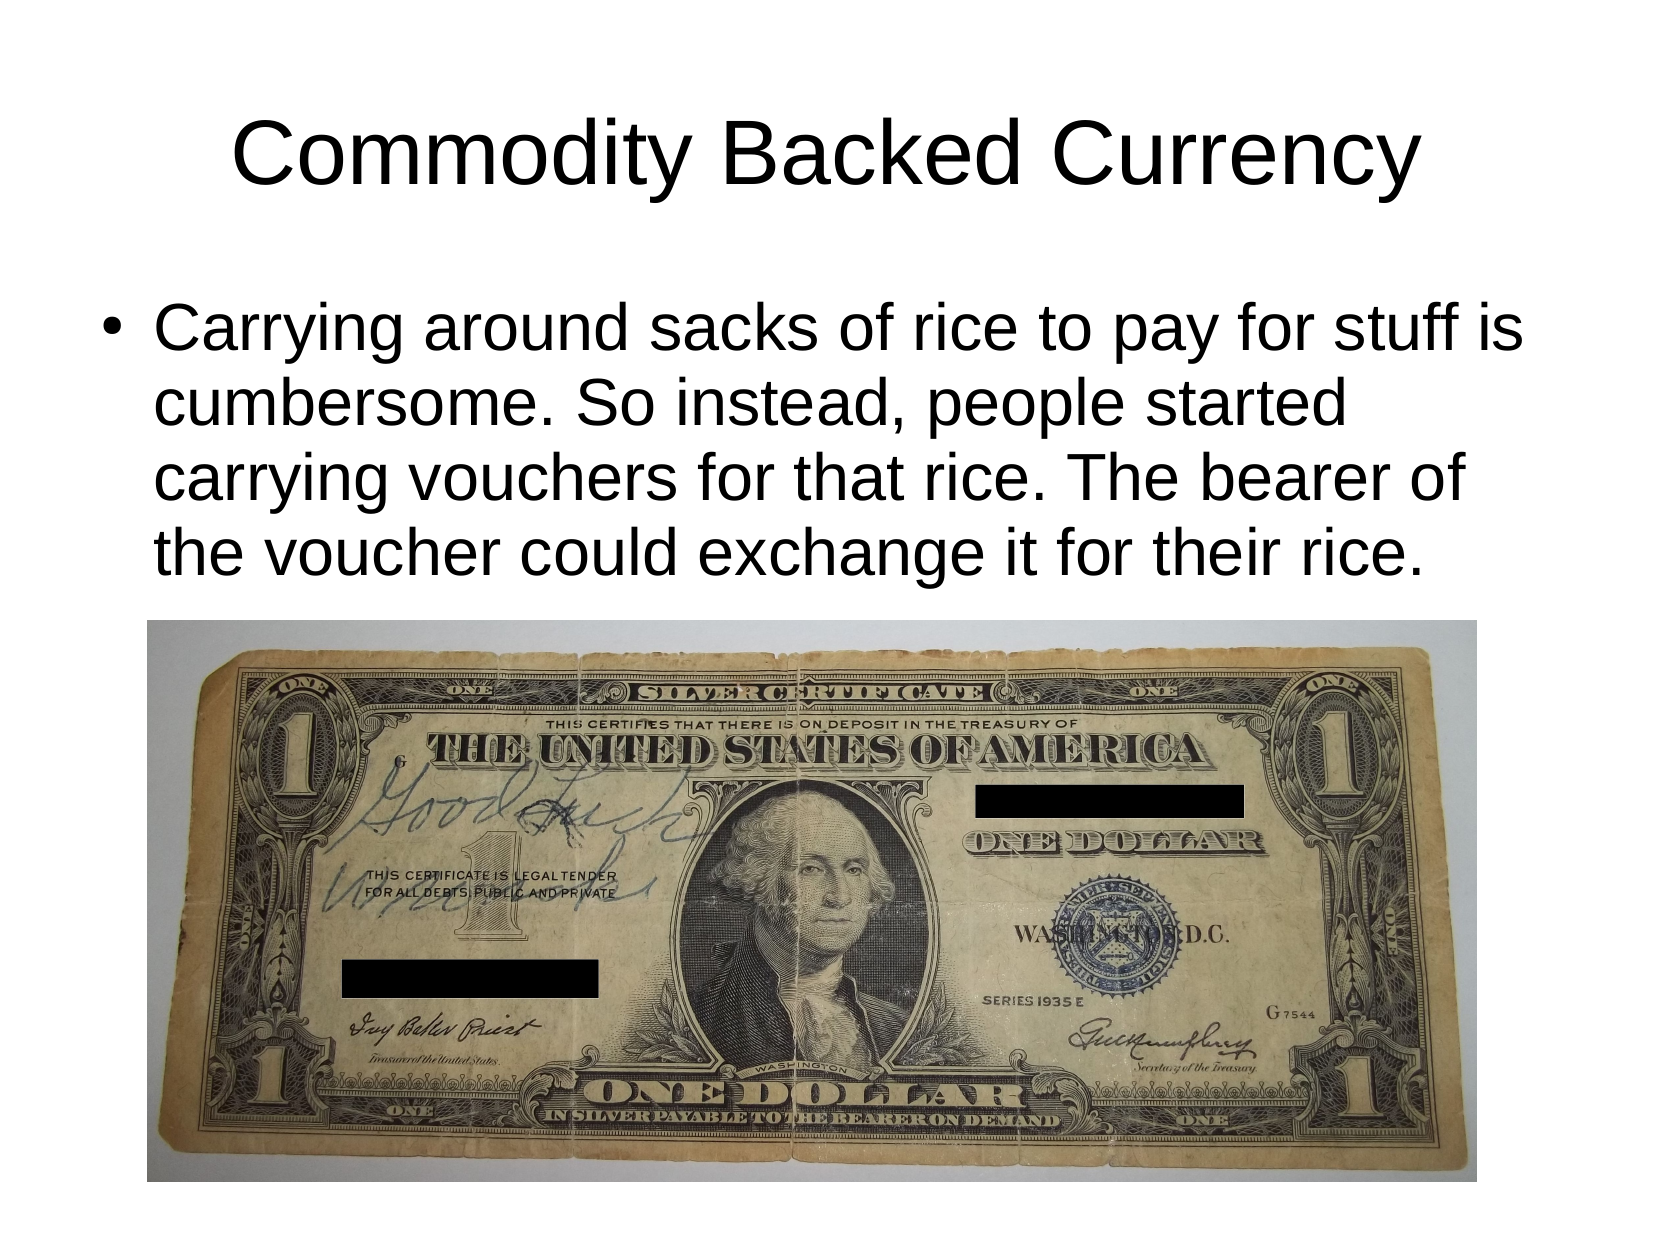

# Commodity Backed Currency
Carrying around sacks of rice to pay for stuff is cumbersome. So instead, people started carrying vouchers for that rice. The bearer of the voucher could exchange it for their rice.